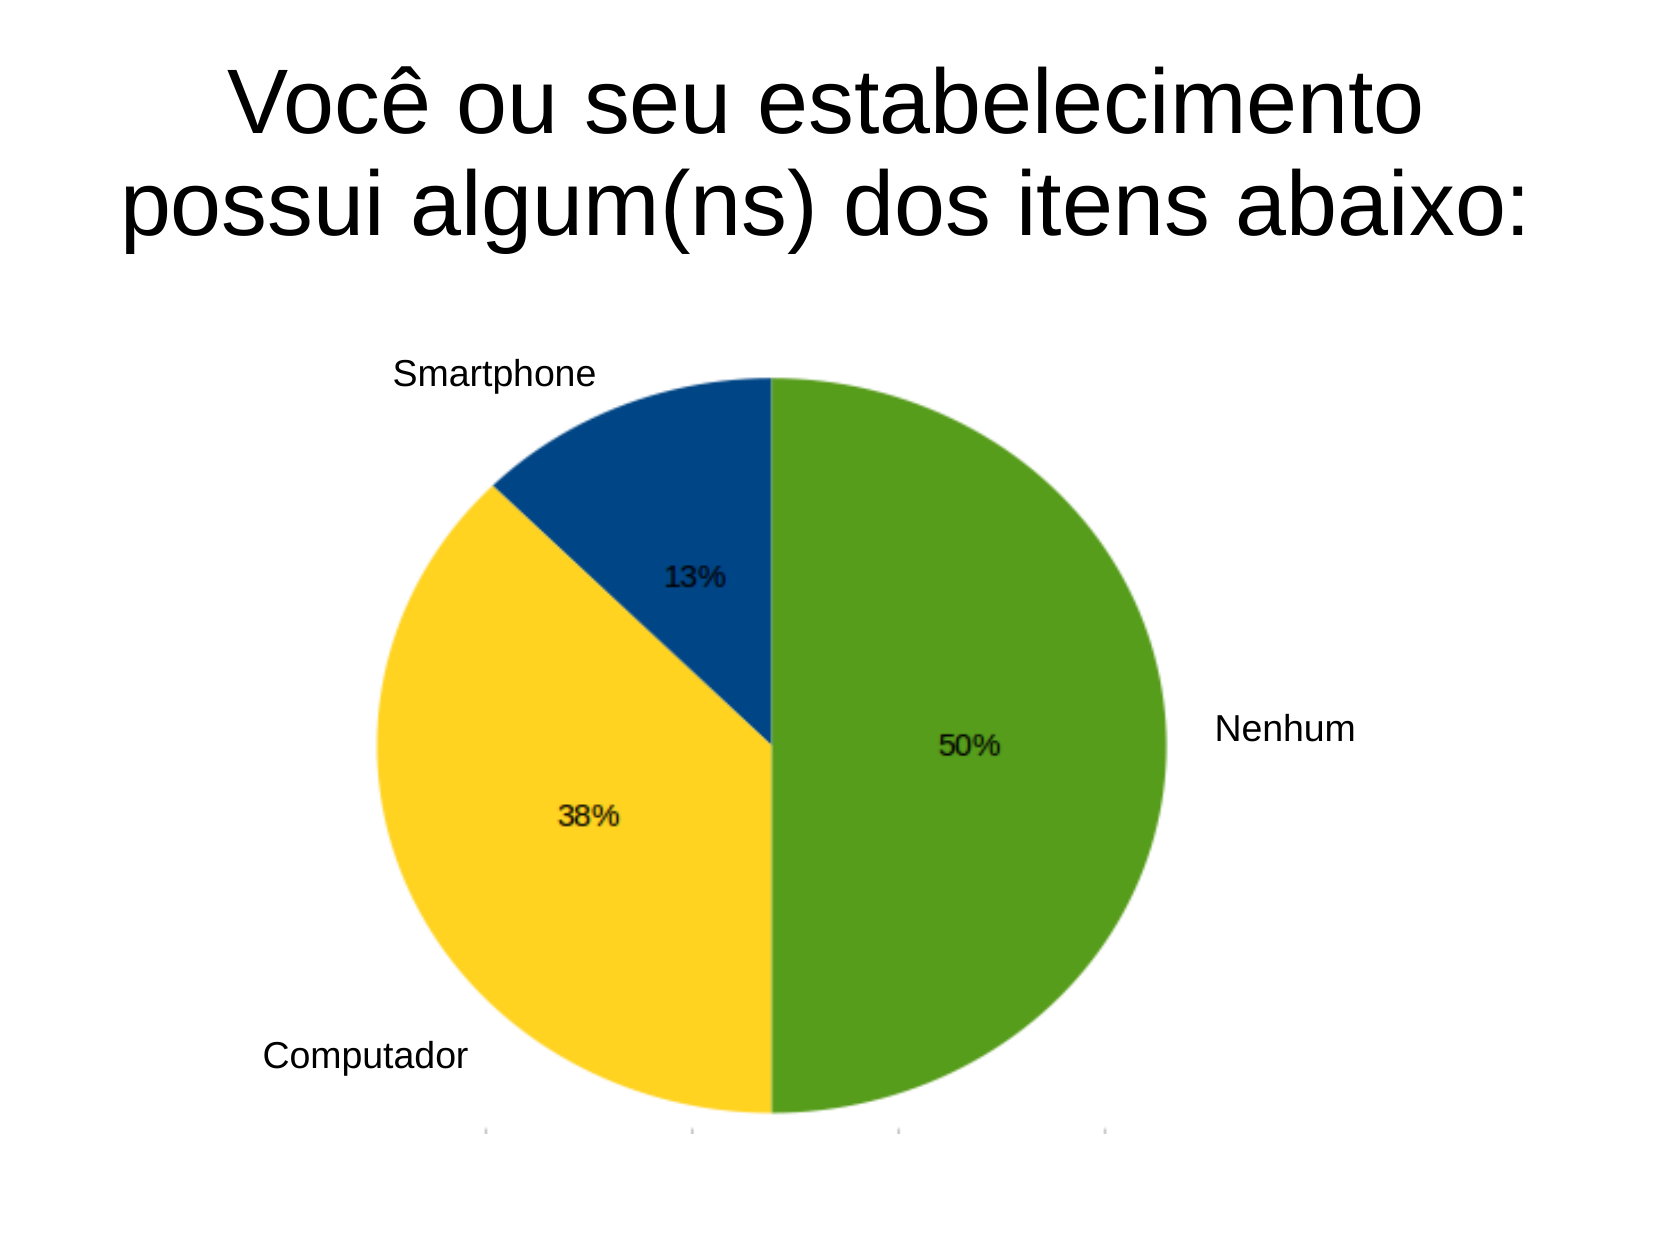

# Você ou seu estabelecimento possui algum(ns) dos itens abaixo:
Smartphone
Nenhum
Computador